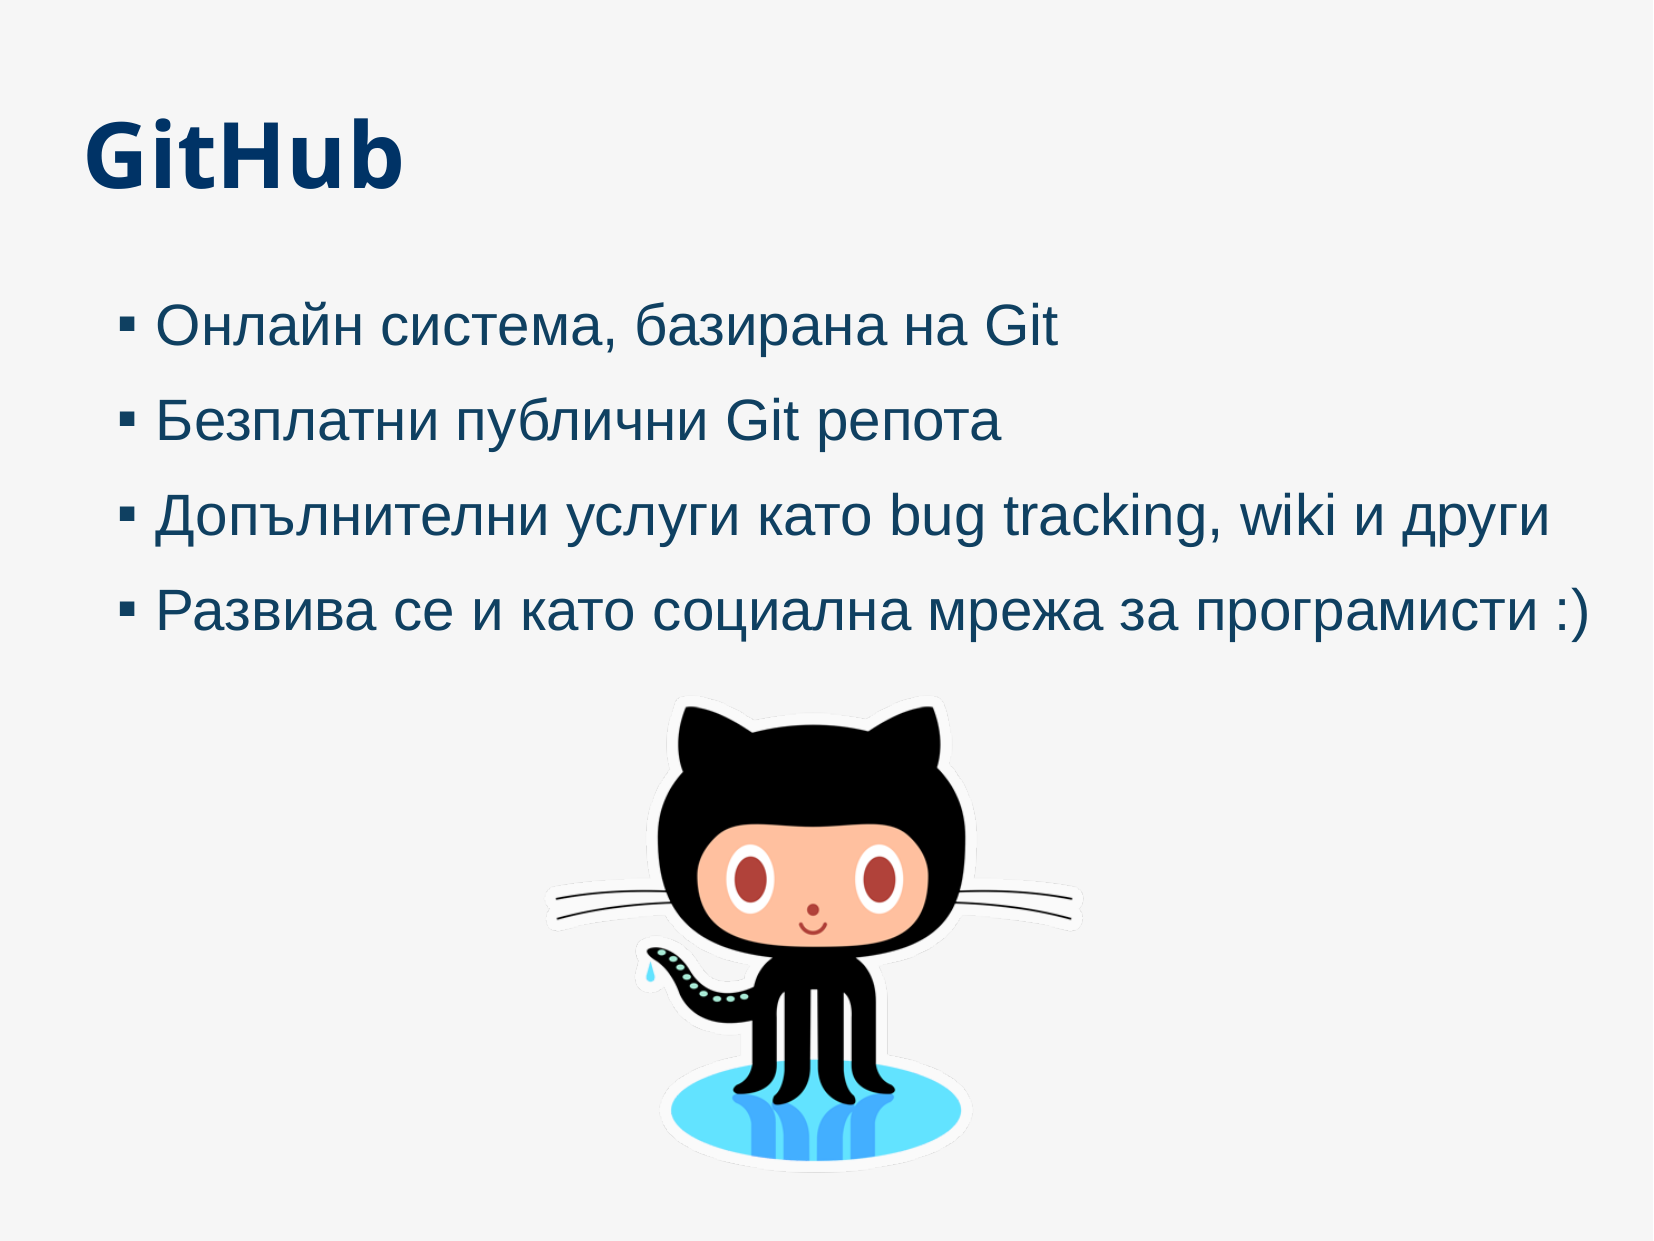

# GitHub
Онлайн система, базирана на Git
Безплатни публични Git репота
Допълнителни услуги като bug tracking, wiki и други
Развива се и като социална мрежа за програмисти :)